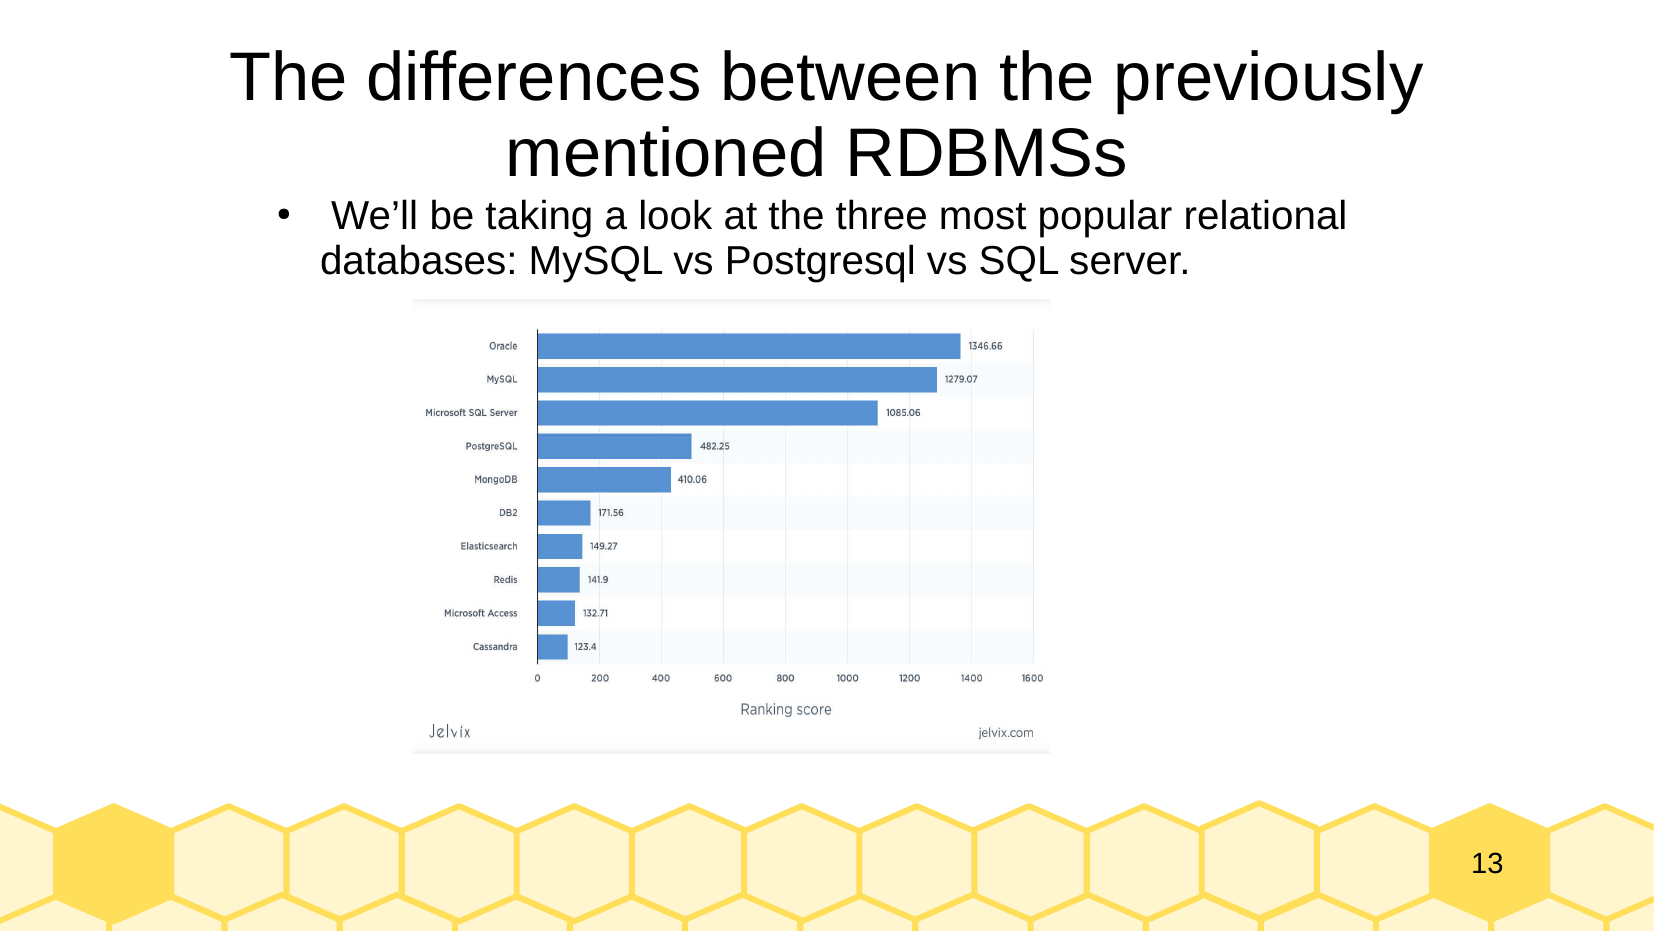

# The differences between the previously mentioned RDBMSs
 We’ll be taking a look at the three most popular relational databases: MySQL vs Postgresql vs SQL server.